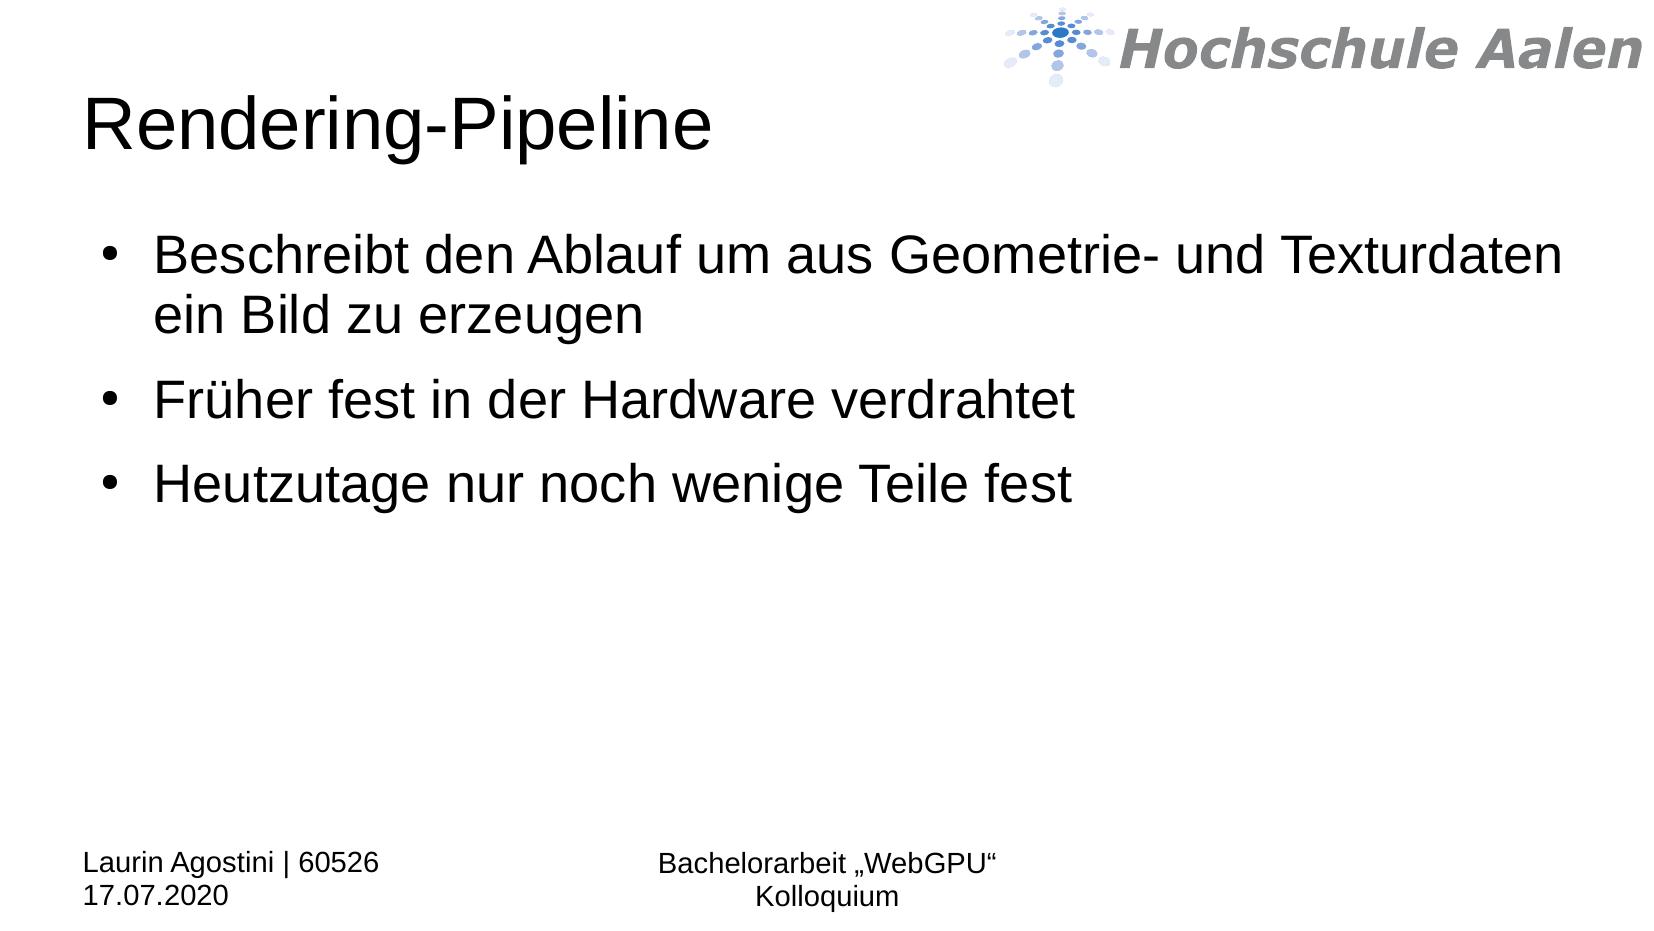

# Rendering-Pipeline
Beschreibt den Ablauf um aus Geometrie- und Texturdaten ein Bild zu erzeugen
Früher fest in der Hardware verdrahtet
Heutzutage nur noch wenige Teile fest